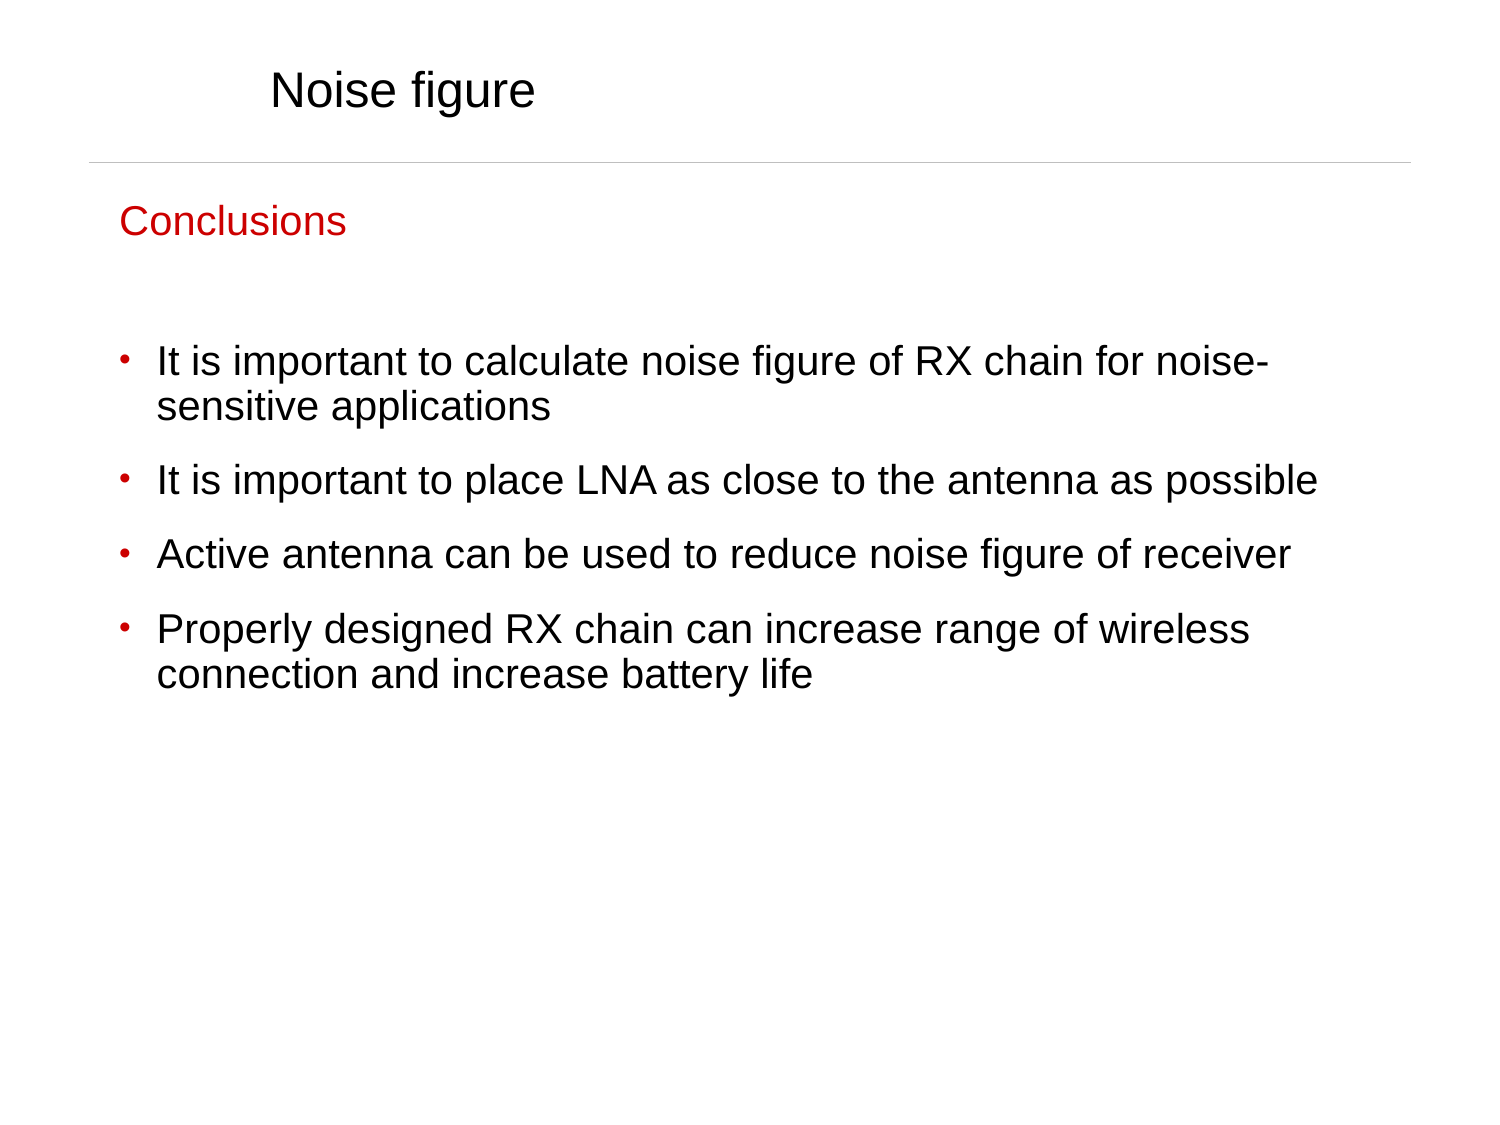

Noise figure
Conclusions
It is important to calculate noise figure of RX chain for noise-sensitive applications
It is important to place LNA as close to the antenna as possible
Active antenna can be used to reduce noise figure of receiver
Properly designed RX chain can increase range of wireless connection and increase battery life
#